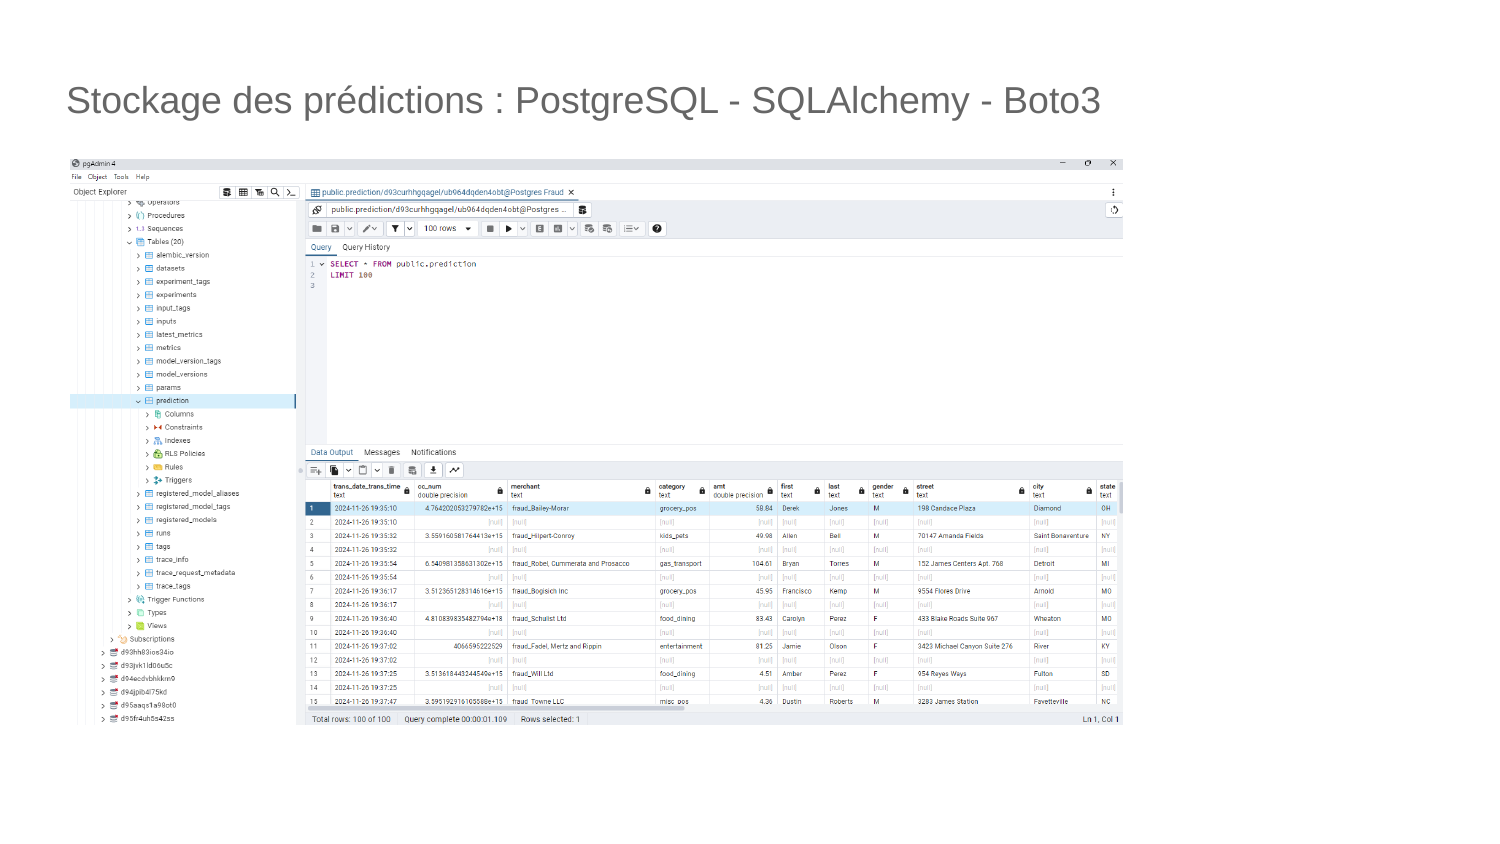

# Stockage des prédictions : PostgreSQL - SQLAlchemy - Boto3